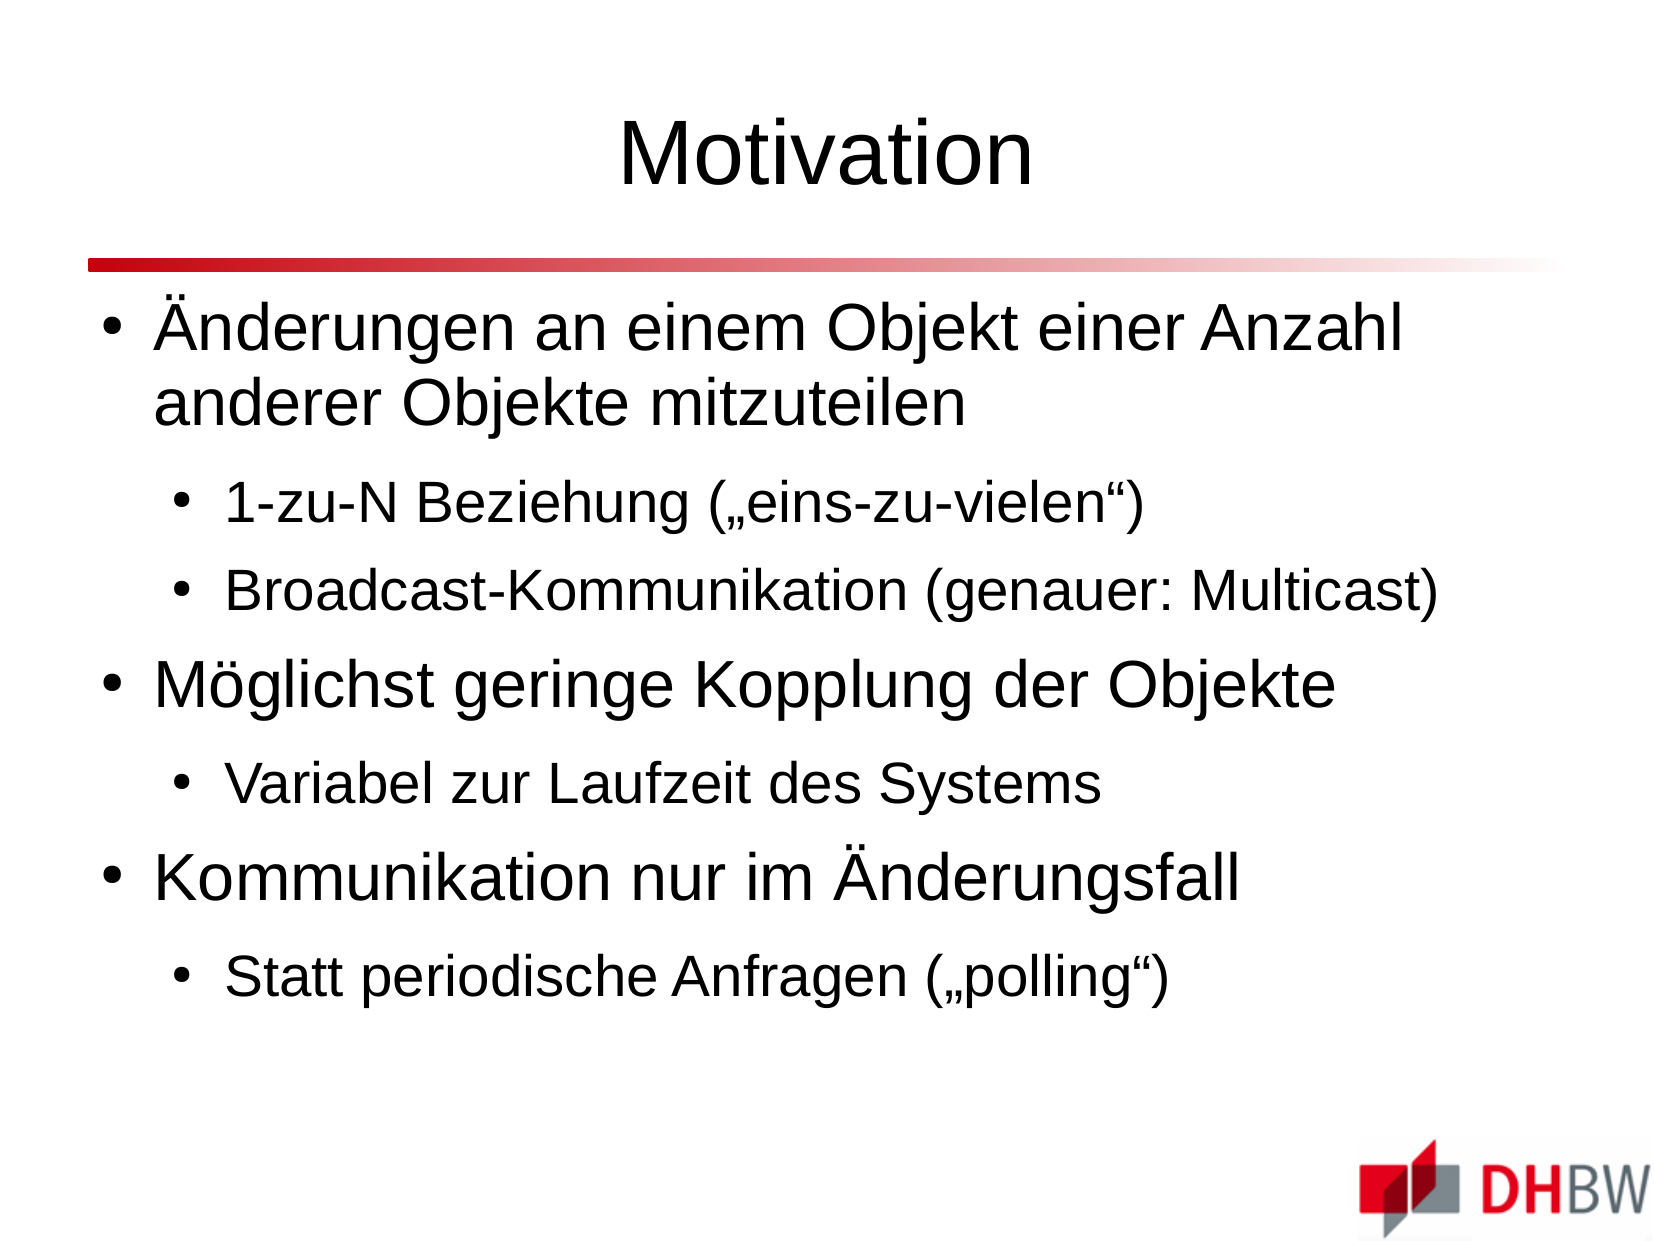

# Motivation
Änderungen an einem Objekt einer Anzahl anderer Objekte mitzuteilen
1-zu-N Beziehung („eins-zu-vielen“)
Broadcast-Kommunikation (genauer: Multicast)
Möglichst geringe Kopplung der Objekte
Variabel zur Laufzeit des Systems
Kommunikation nur im Änderungsfall
Statt periodische Anfragen („polling“)